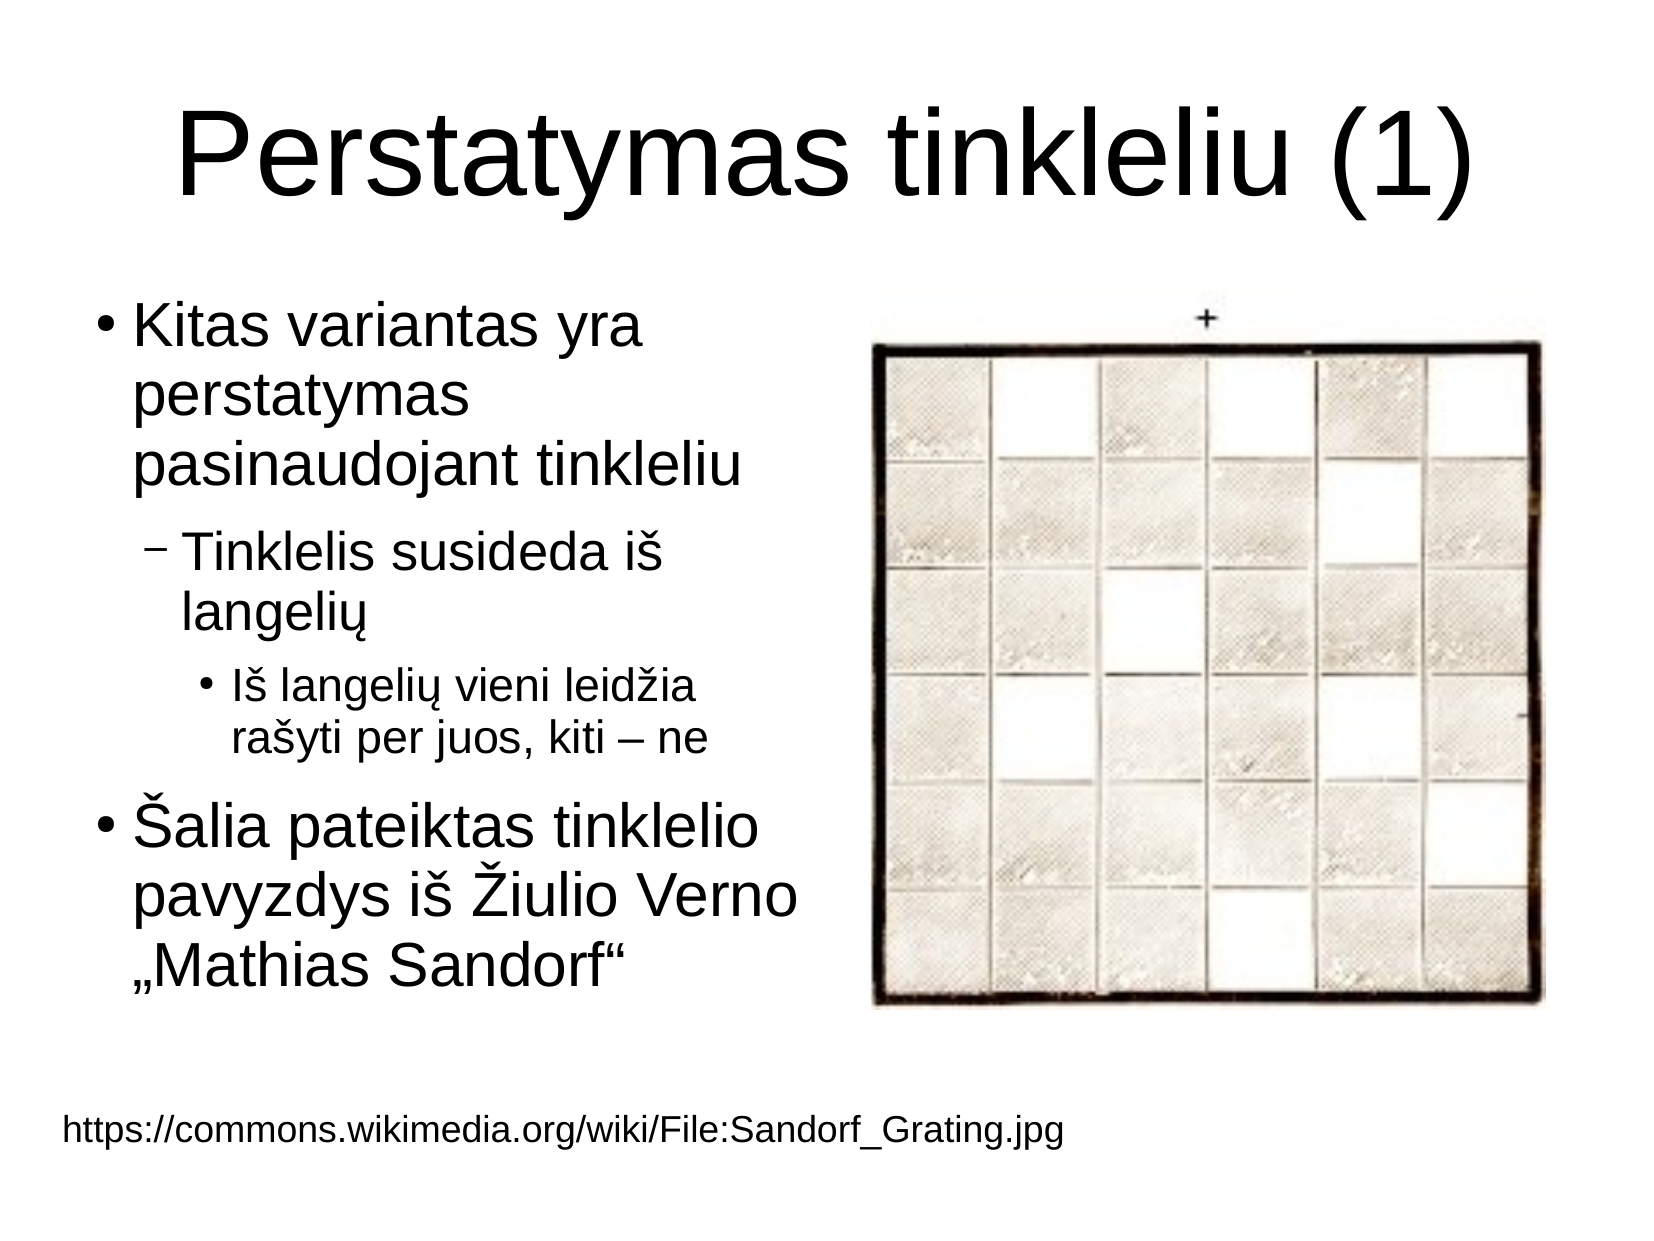

# Perstatymas tinkleliu (1)
Kitas variantas yra perstatymas pasinaudojant tinkleliu
Tinklelis susideda iš langelių
Iš langelių vieni leidžia rašyti per juos, kiti – ne
Šalia pateiktas tinklelio pavyzdys iš Žiulio Verno „Mathias Sandorf“
https://commons.wikimedia.org/wiki/File:Sandorf_Grating.jpg